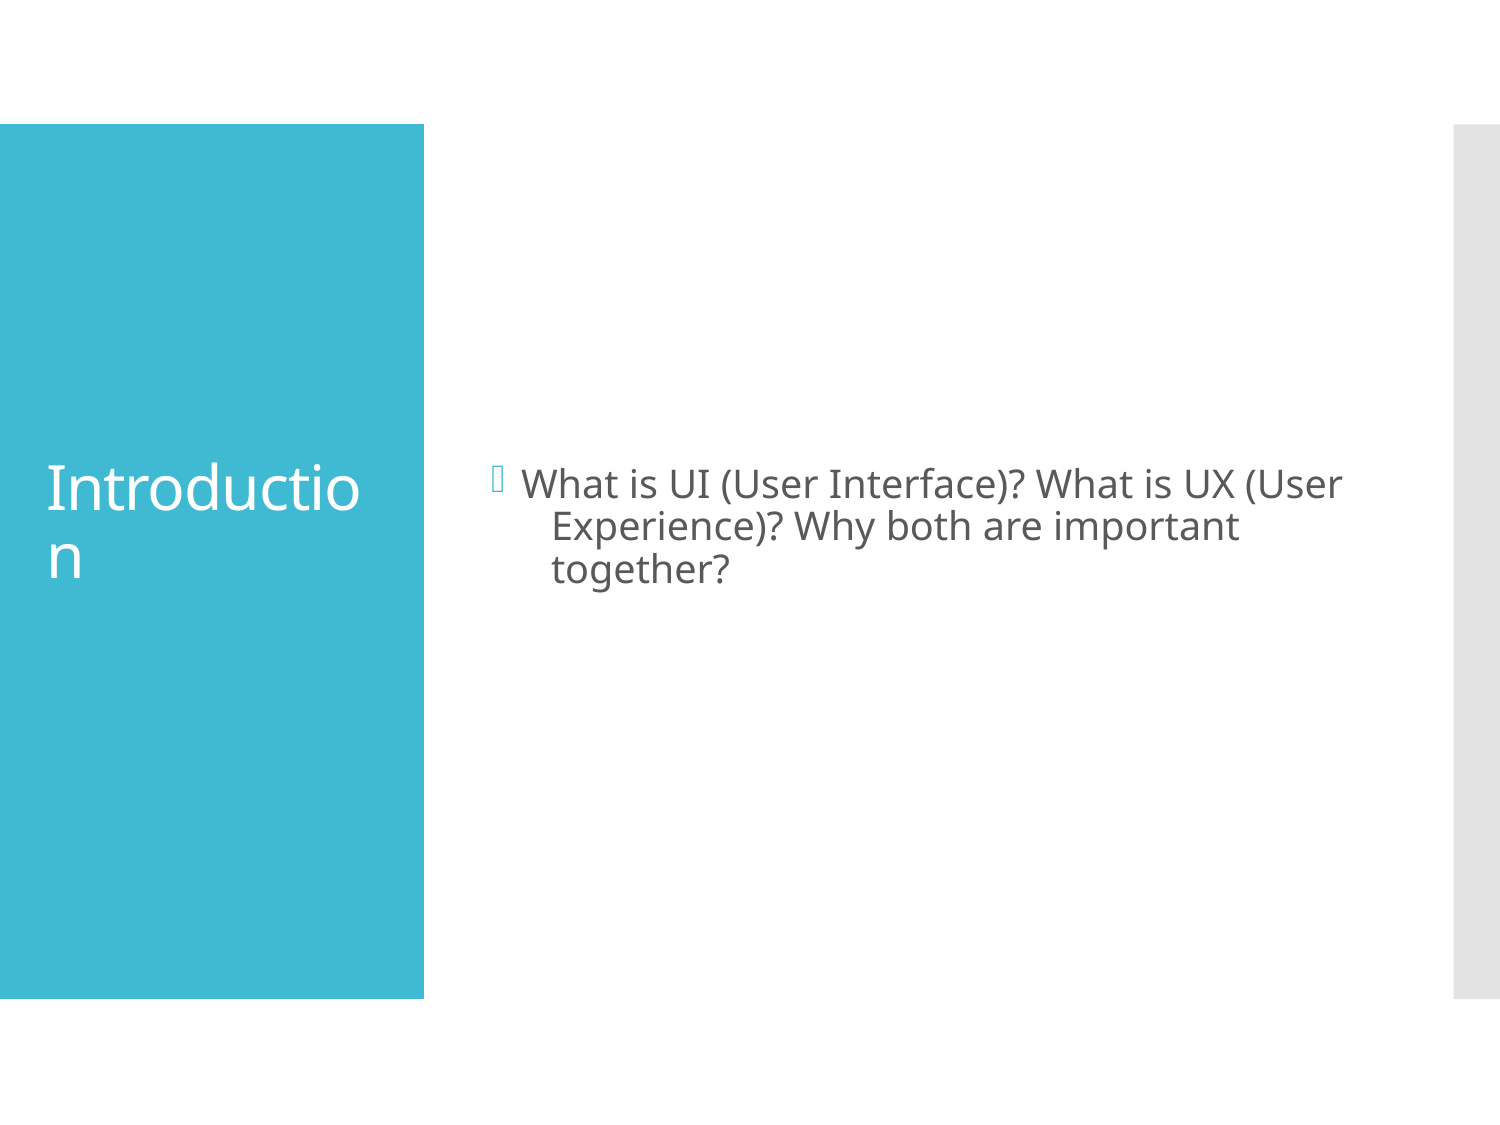

What is UI (User Interface)? What is UX (User Experience)? Why both are important together?
# Introduction